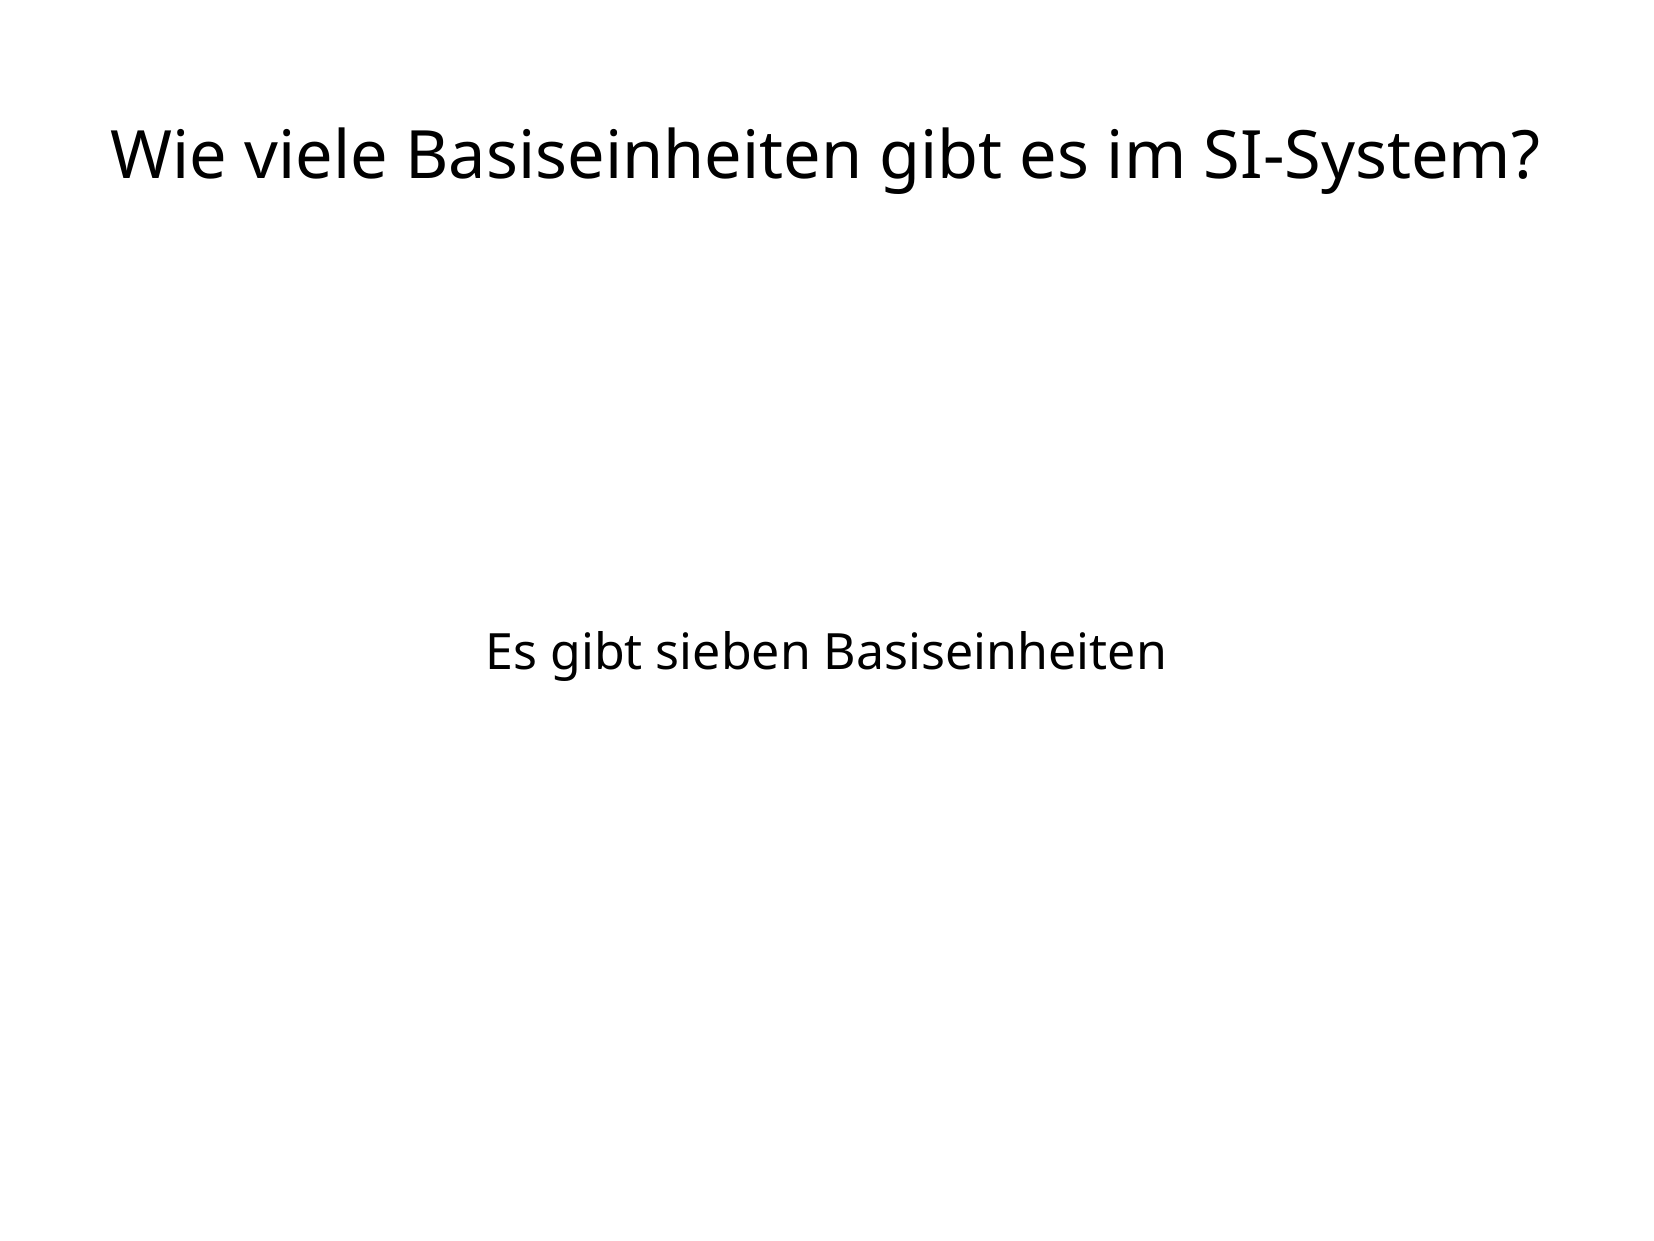

# Wie viele Basiseinheiten gibt es im SI-System?
Es gibt sieben Basiseinheiten